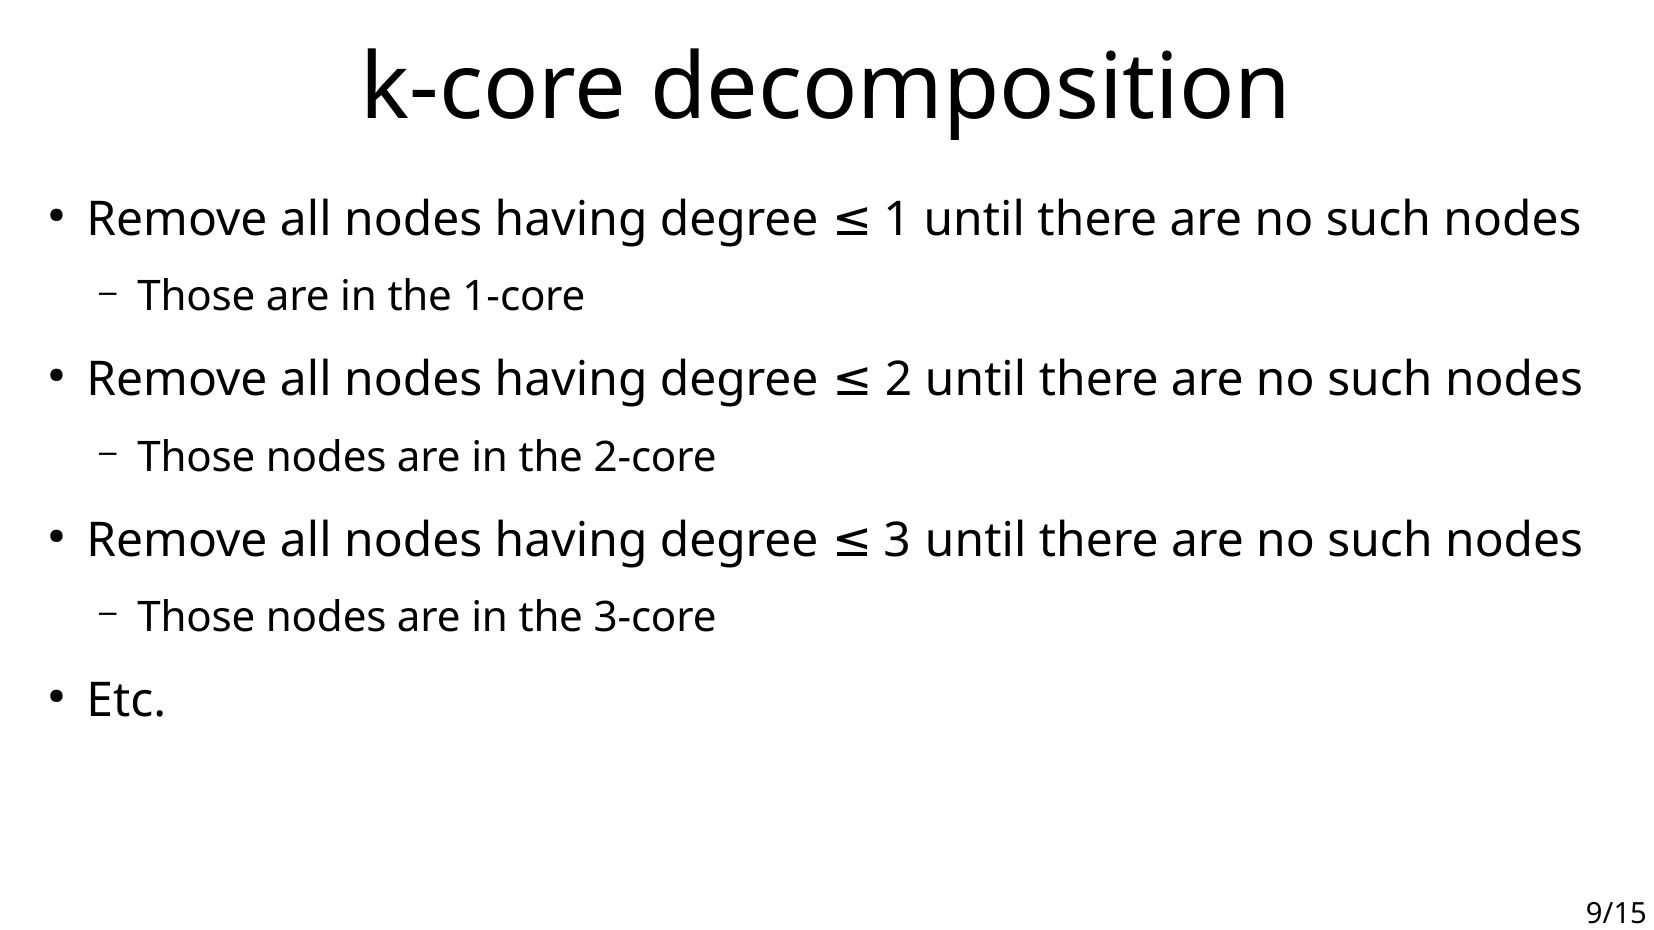

# k-core decomposition
Remove all nodes having degree ≤ 1 until there are no such nodes
Those are in the 1-core
Remove all nodes having degree ≤ 2 until there are no such nodes
Those nodes are in the 2-core
Remove all nodes having degree ≤ 3 until there are no such nodes
Those nodes are in the 3-core
Etc.
9